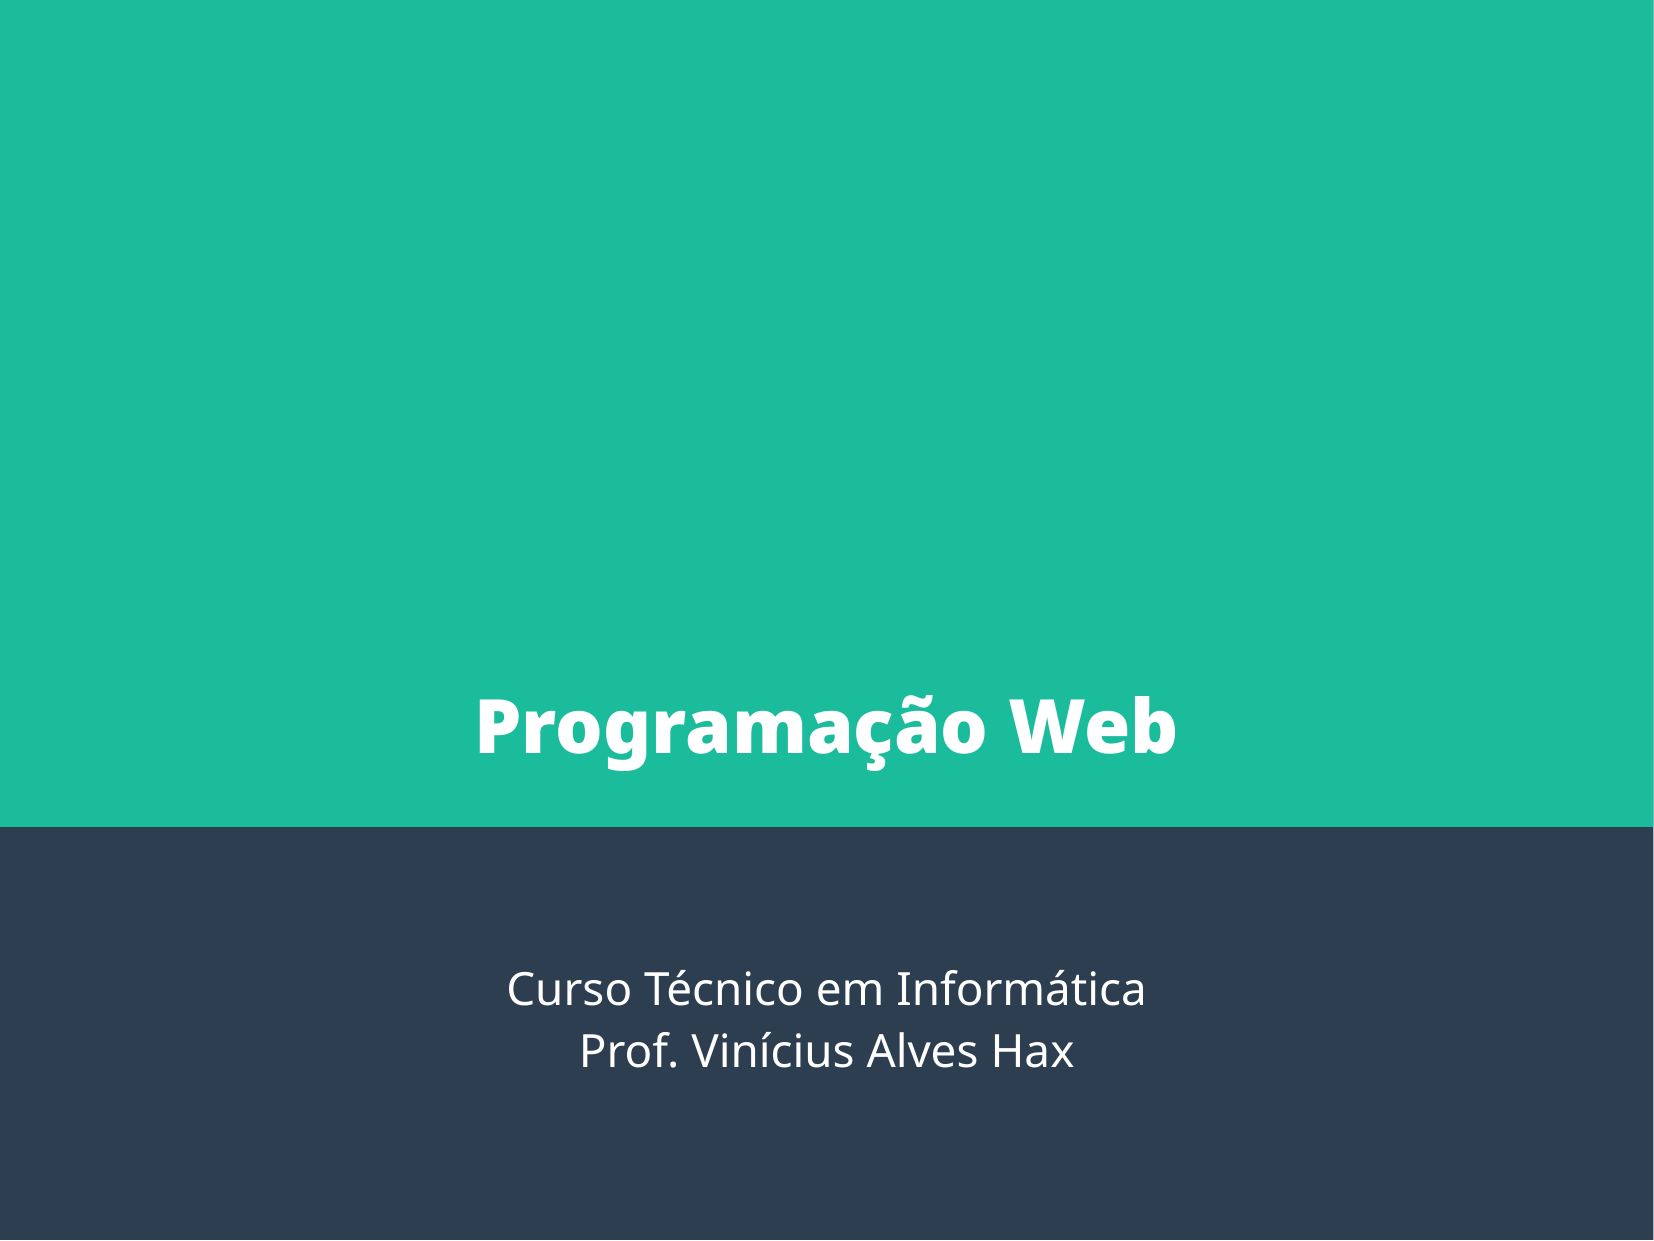

# Programação Web
Curso Técnico em Informática
Prof. Vinícius Alves Hax